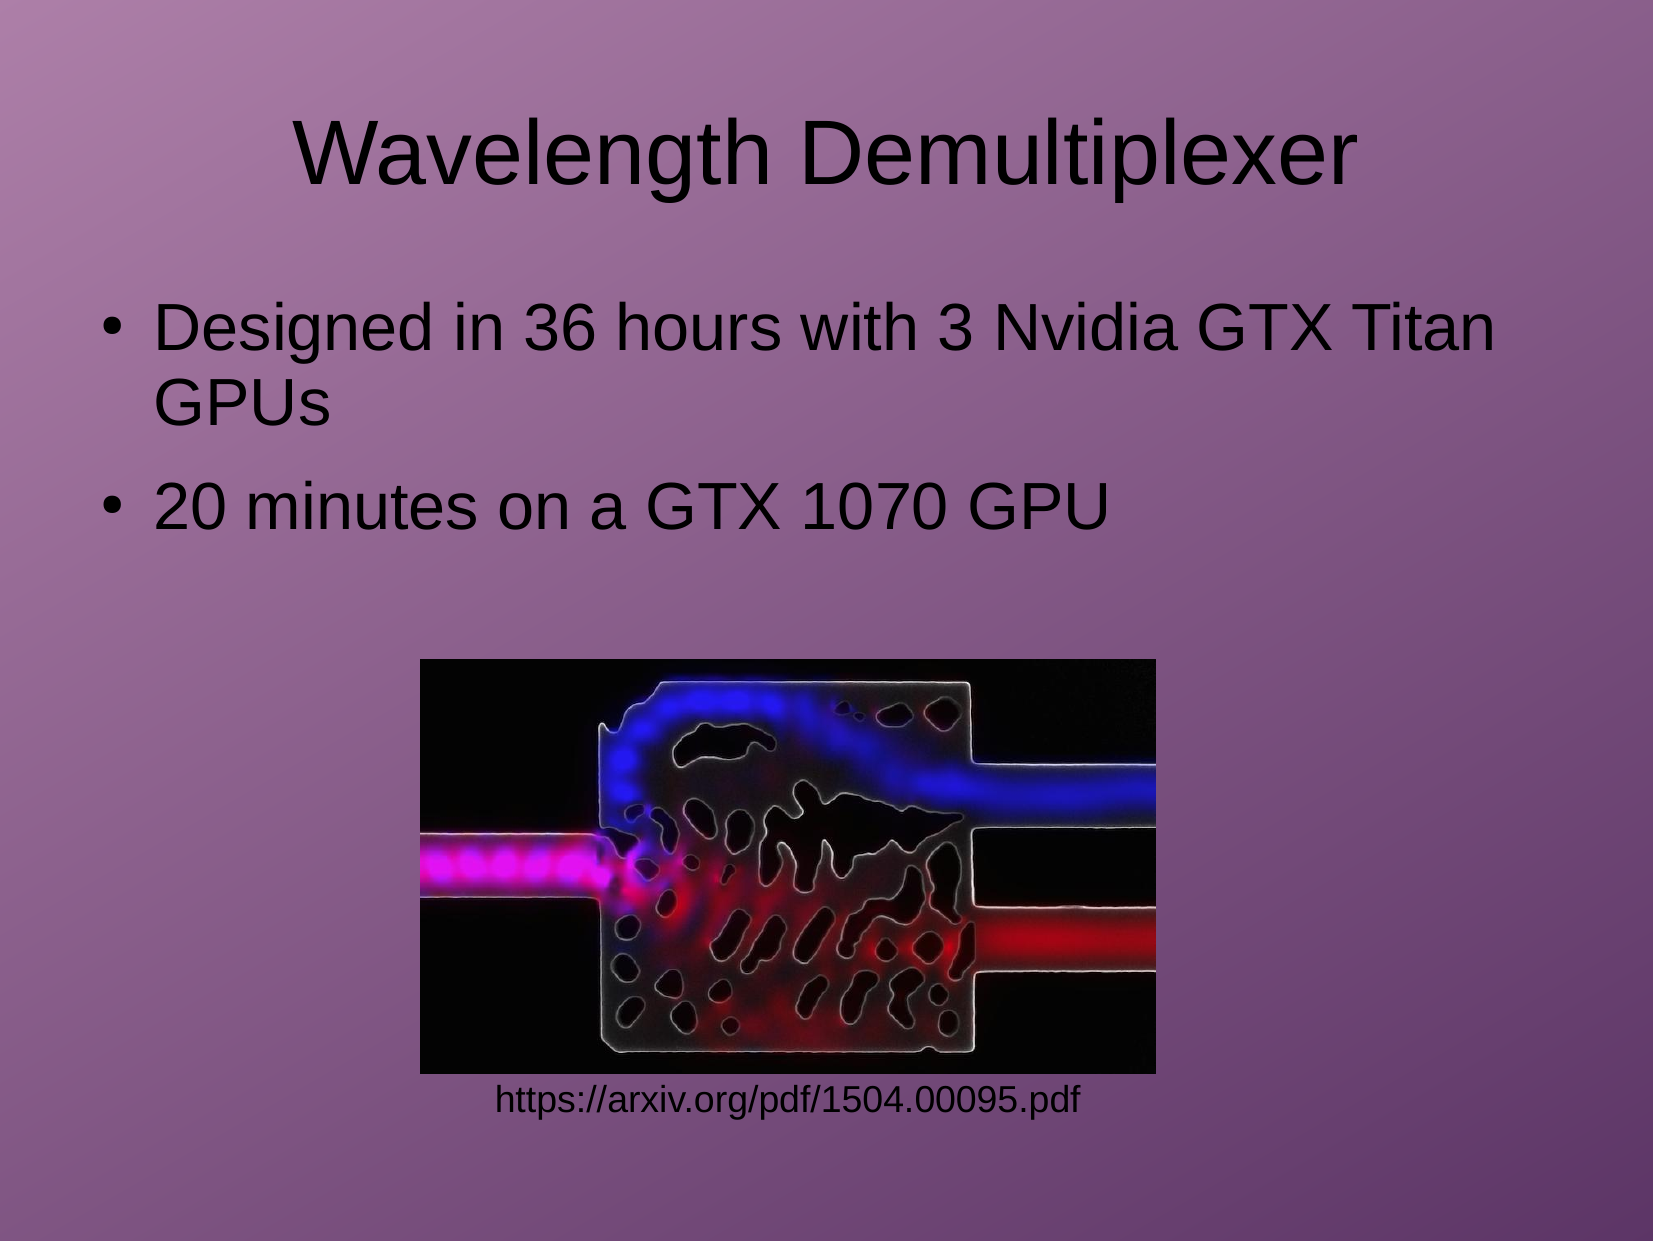

# Wavelength Demultiplexer
Designed in 36 hours with 3 Nvidia GTX Titan GPUs
20 minutes on a GTX 1070 GPU
https://arxiv.org/pdf/1504.00095.pdf